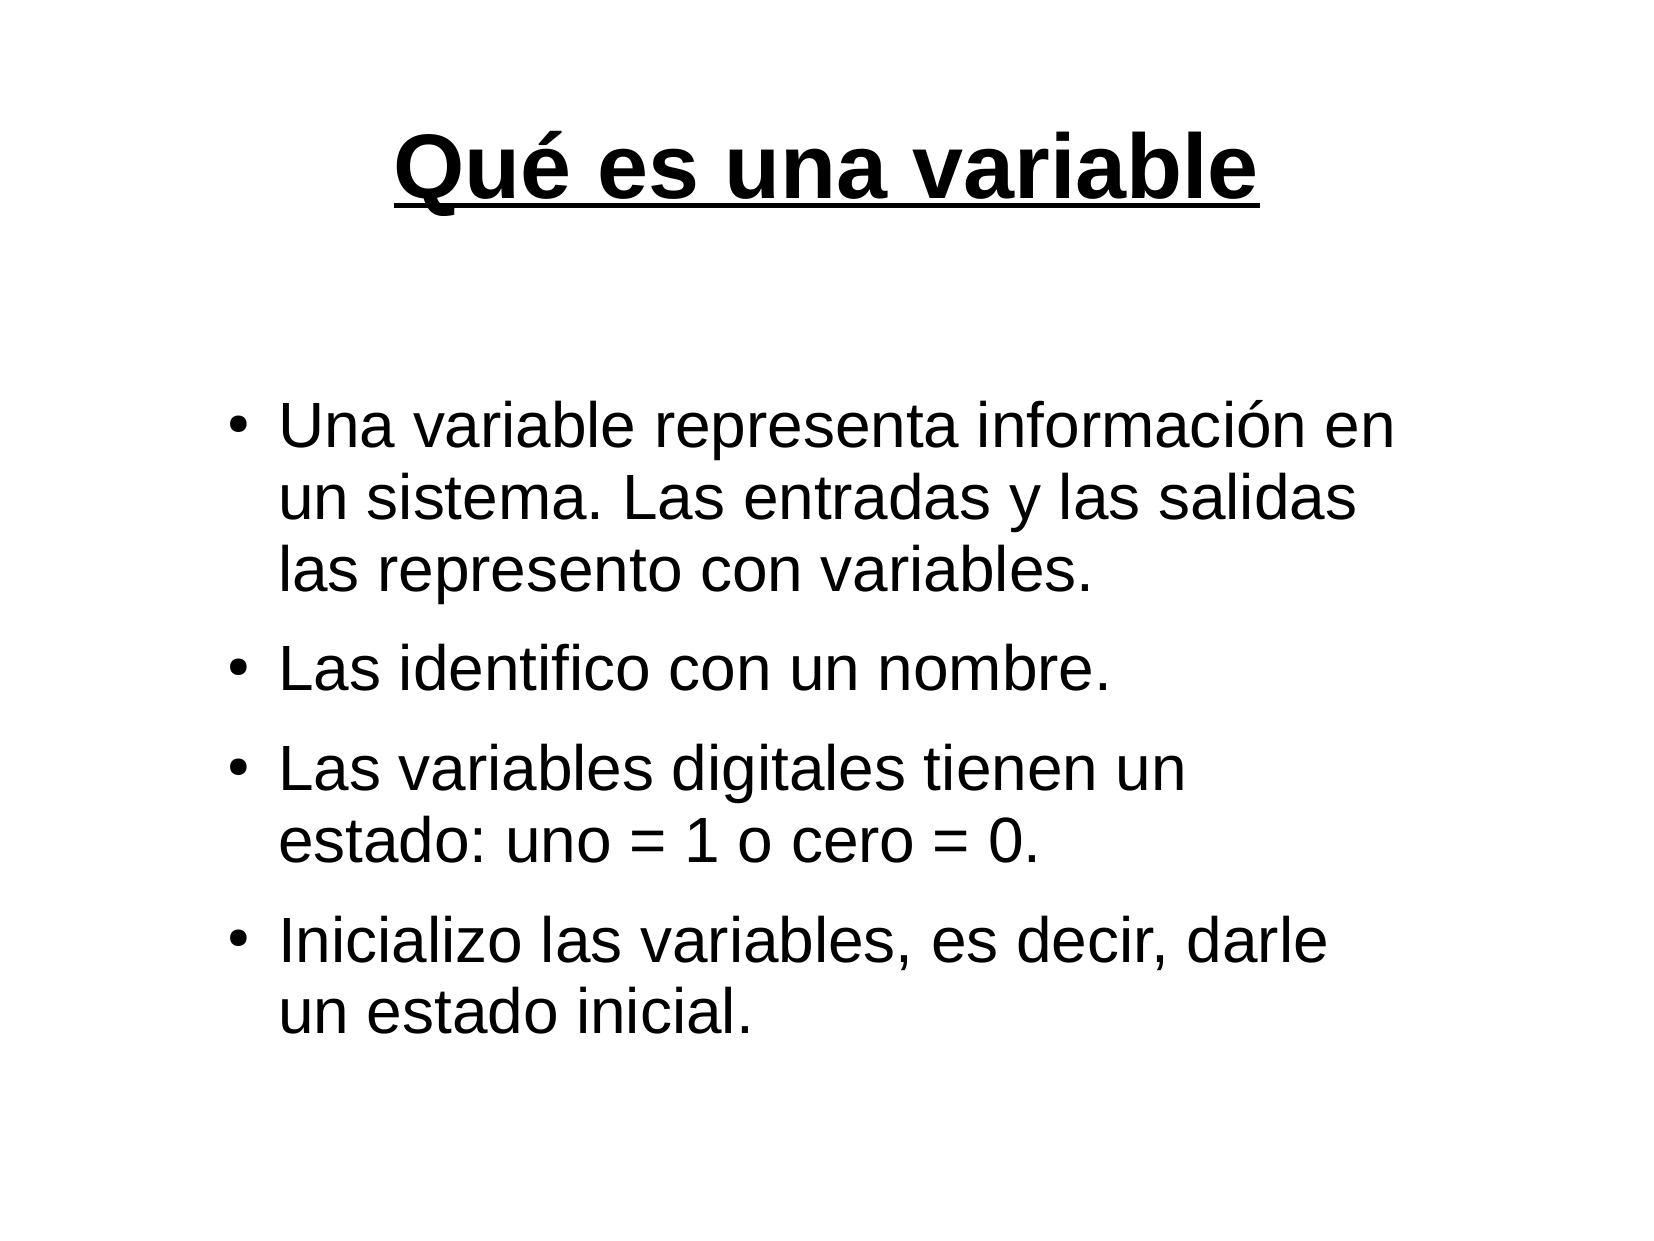

# Qué es una variable
Una variable representa información en un sistema. Las entradas y las salidas las represento con variables.
Las identifico con un nombre.
Las variables digitales tienen un estado: uno = 1 o cero = 0.
Inicializo las variables, es decir, darle un estado inicial.